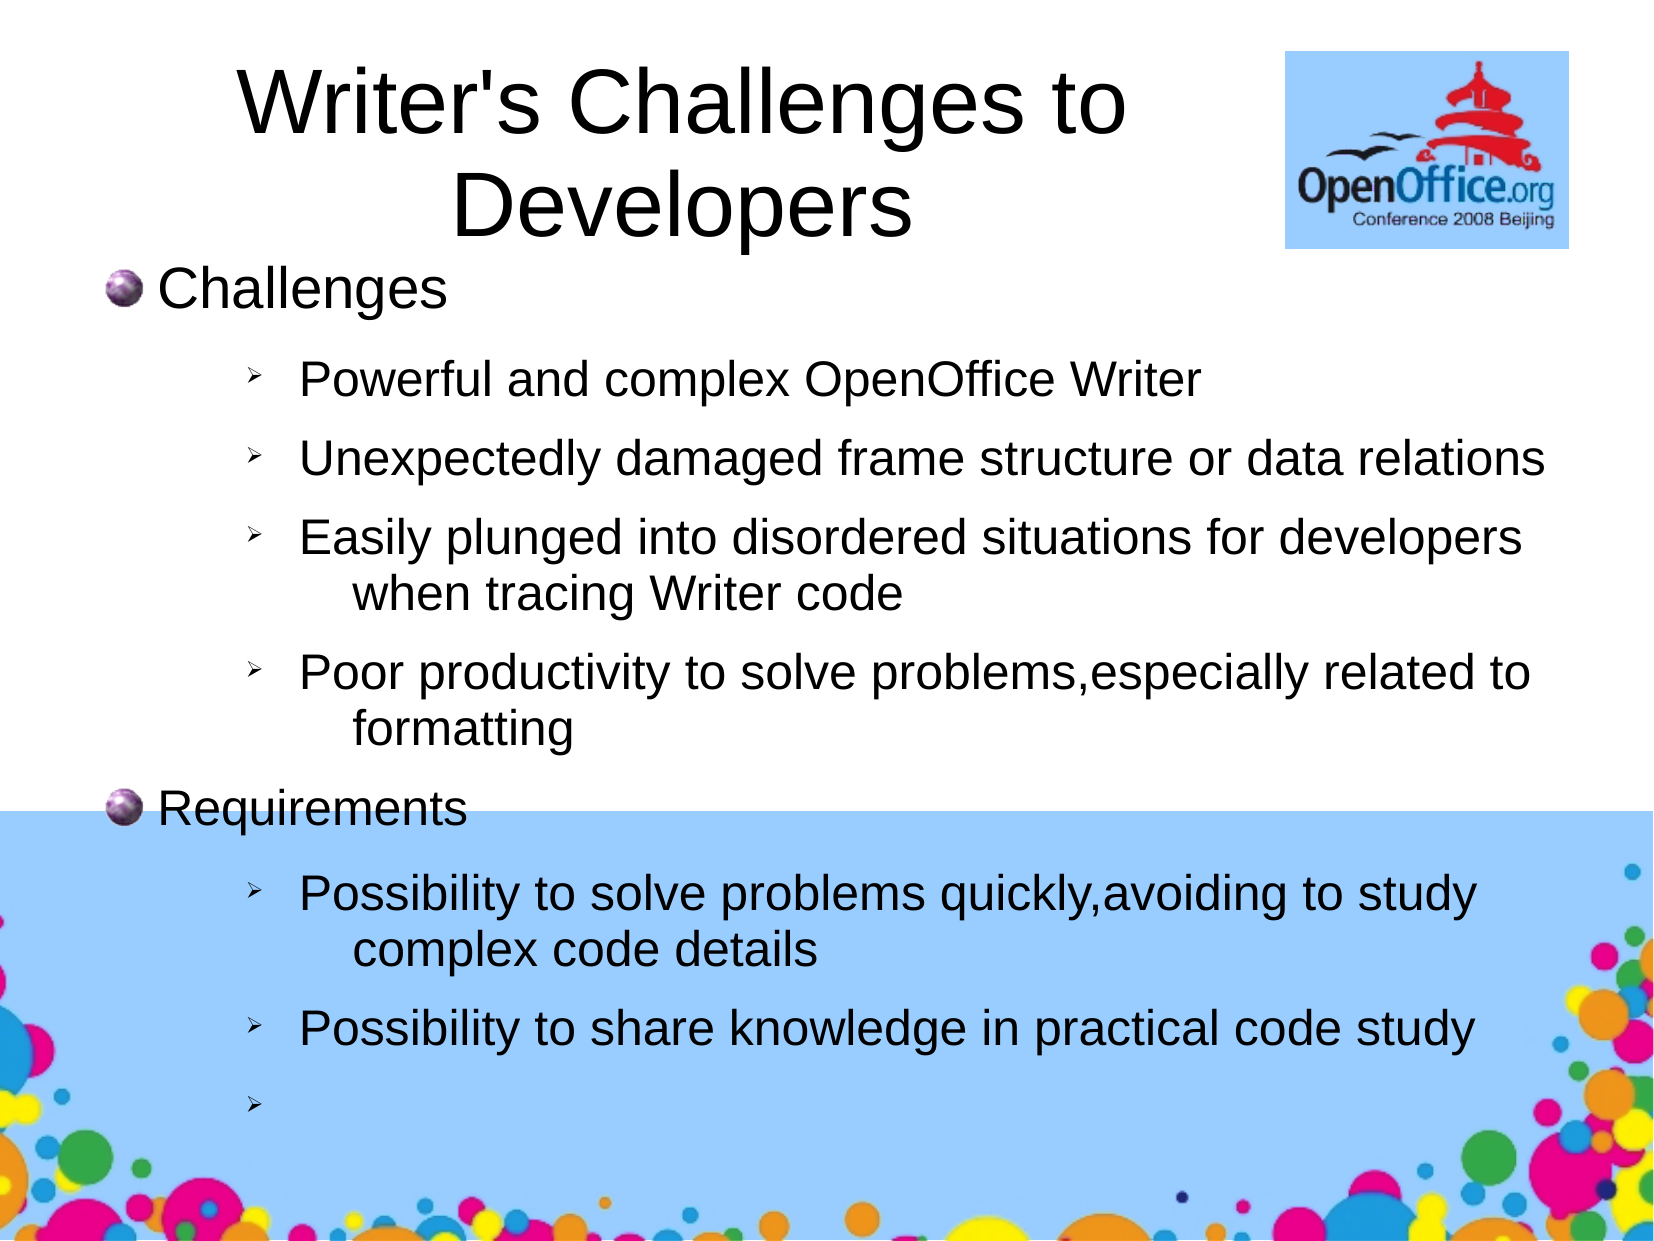

# Writer's Challenges to Developers
Challenges
Powerful and complex OpenOffice Writer
Unexpectedly damaged frame structure or data relations
Easily plunged into disordered situations for developers when tracing Writer code
Poor productivity to solve problems,especially related to formatting
Requirements
Possibility to solve problems quickly,avoiding to study complex code details
Possibility to share knowledge in practical code study